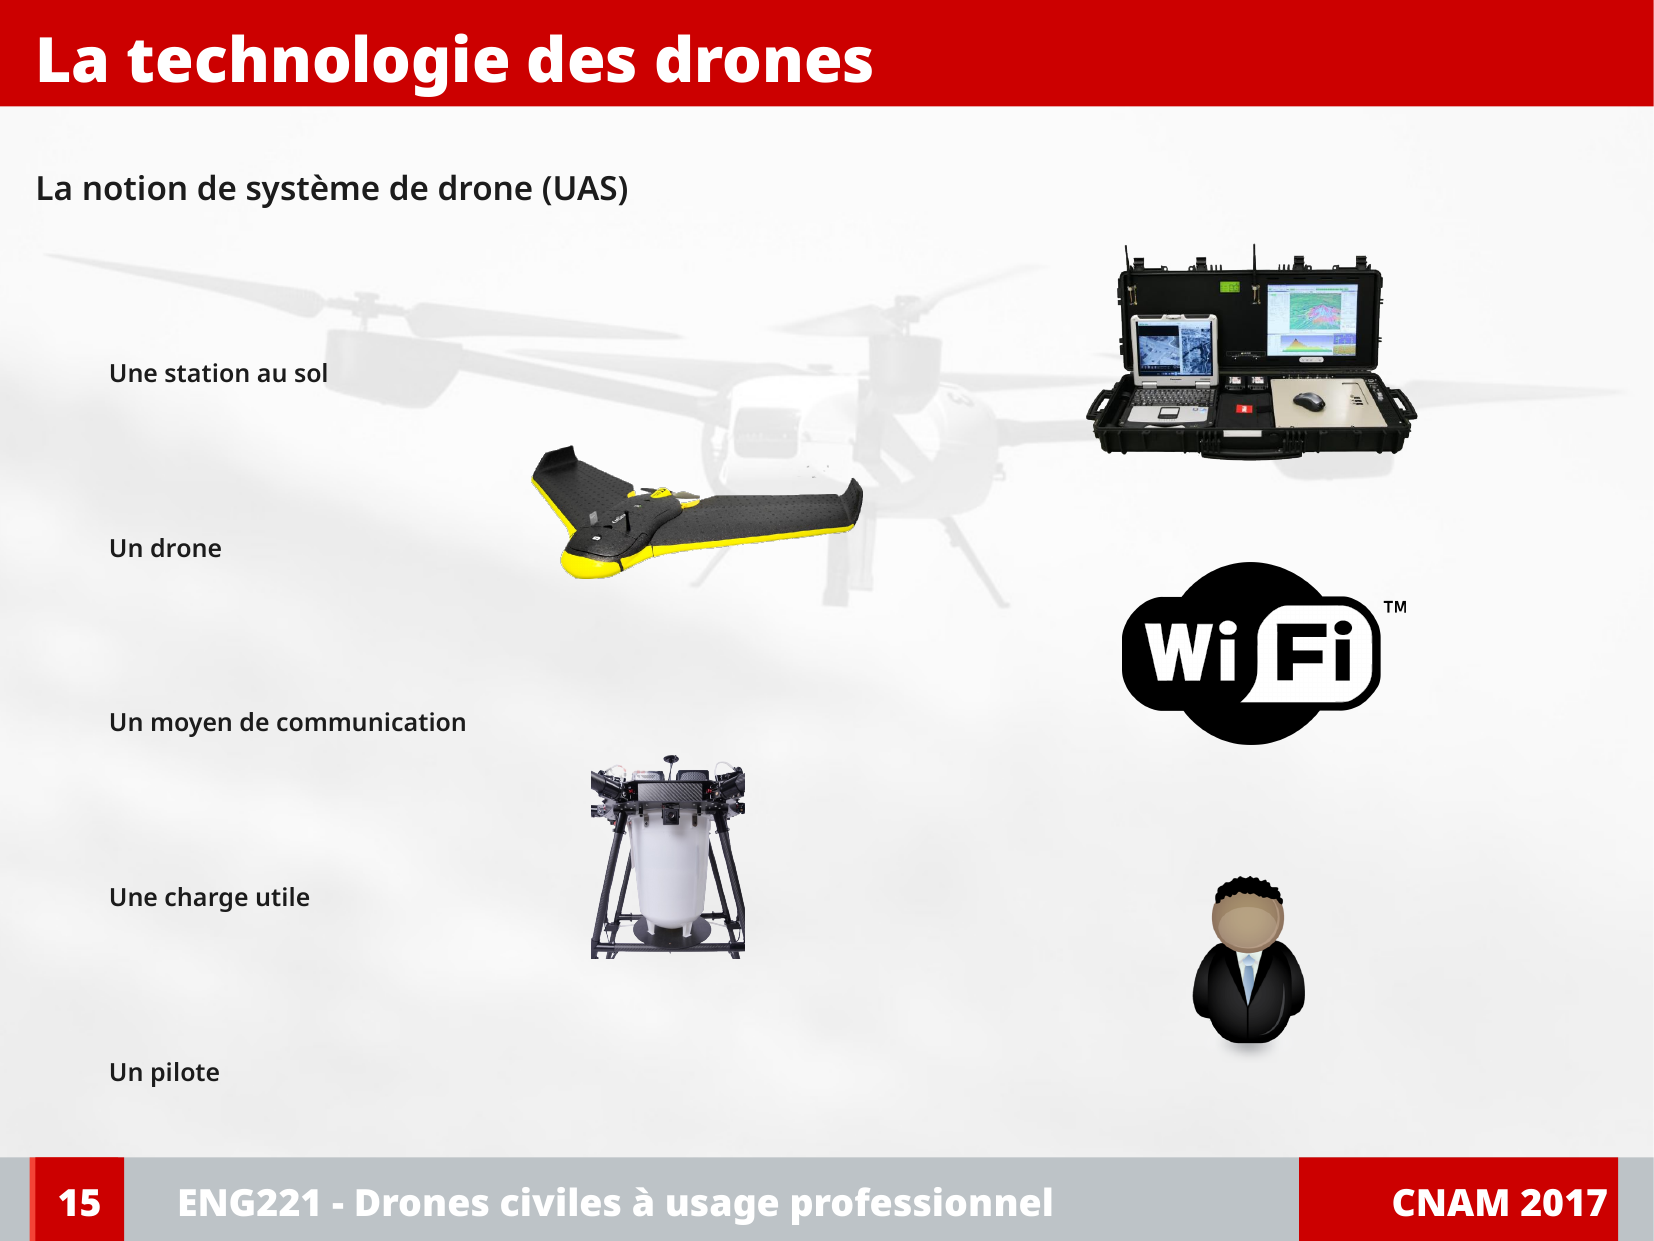

# La technologie des drones
La notion de système de drone (UAS)
Une station au sol
Un drone
Un moyen de communication
Une charge utile
Un pilote
15
ENG221 - Drones civiles à usage professionnel